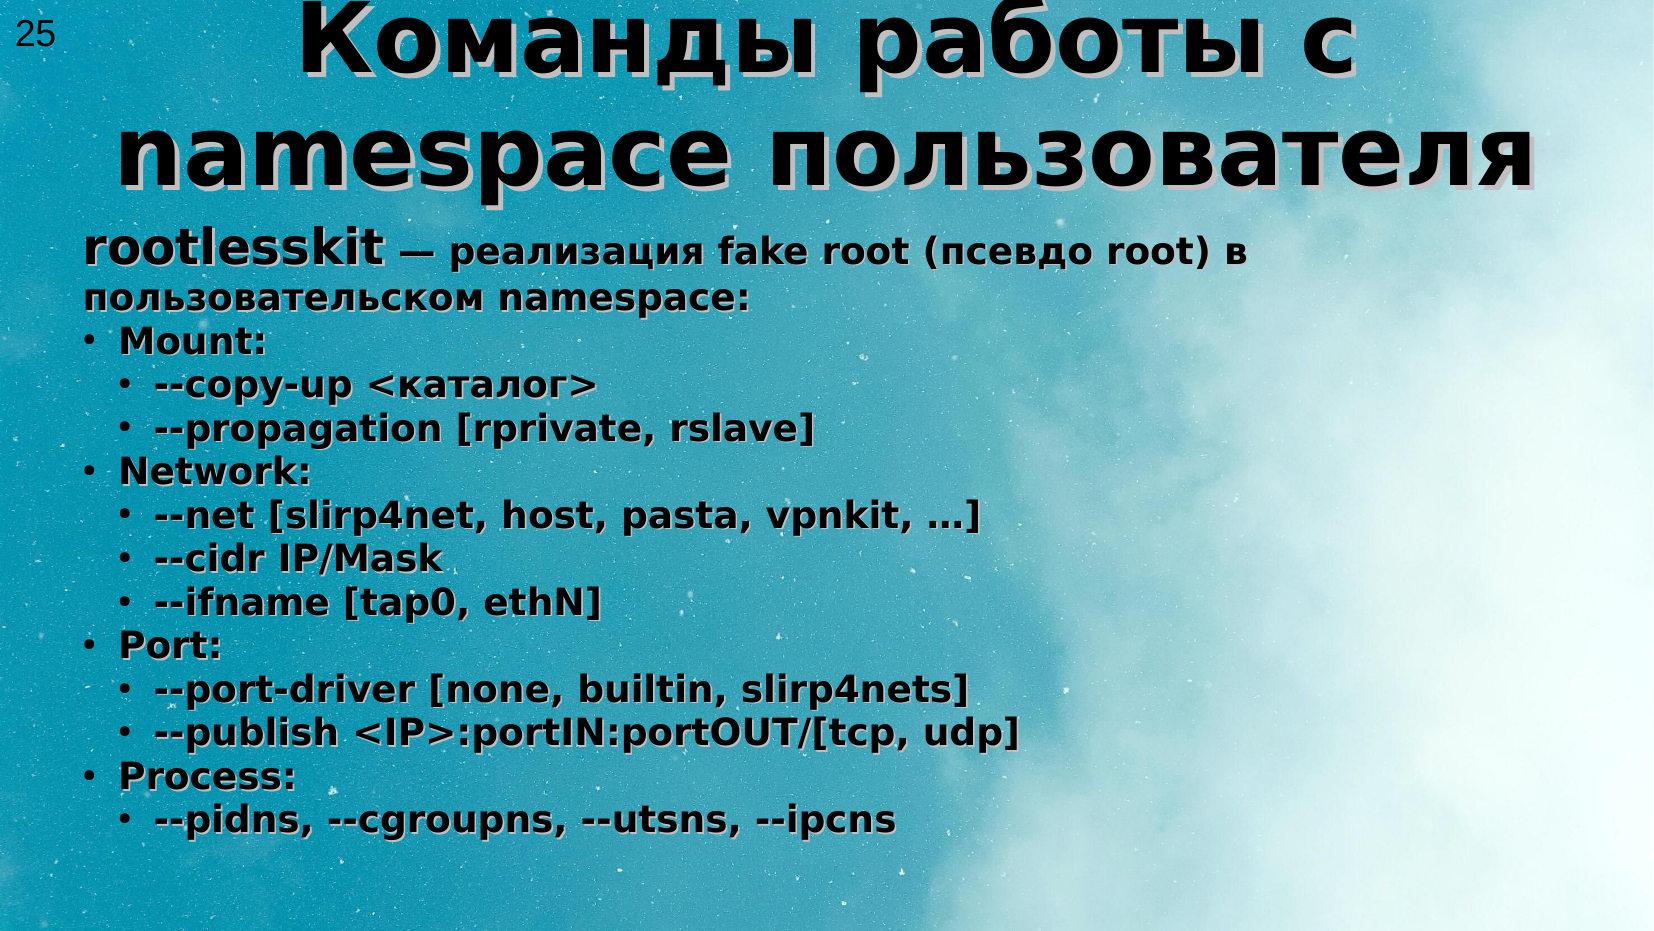

# Команды работы с namespace пользователя
rootlesskit — реализация fake root (псевдо root) в пользовательском namespace:
Mount:
--copy-up <каталог>
--propagation [rprivate, rslave]
Network:
--net [slirp4net, host, pasta, vpnkit, …]
--cidr IP/Mask
--ifname [tap0, ethN]
Port:
--port-driver [none, builtin, slirp4nets]
--publish <IP>:portIN:portOUT/[tcp, udp]
Process:
--pidns, --cgroupns, --utsns, --ipcns